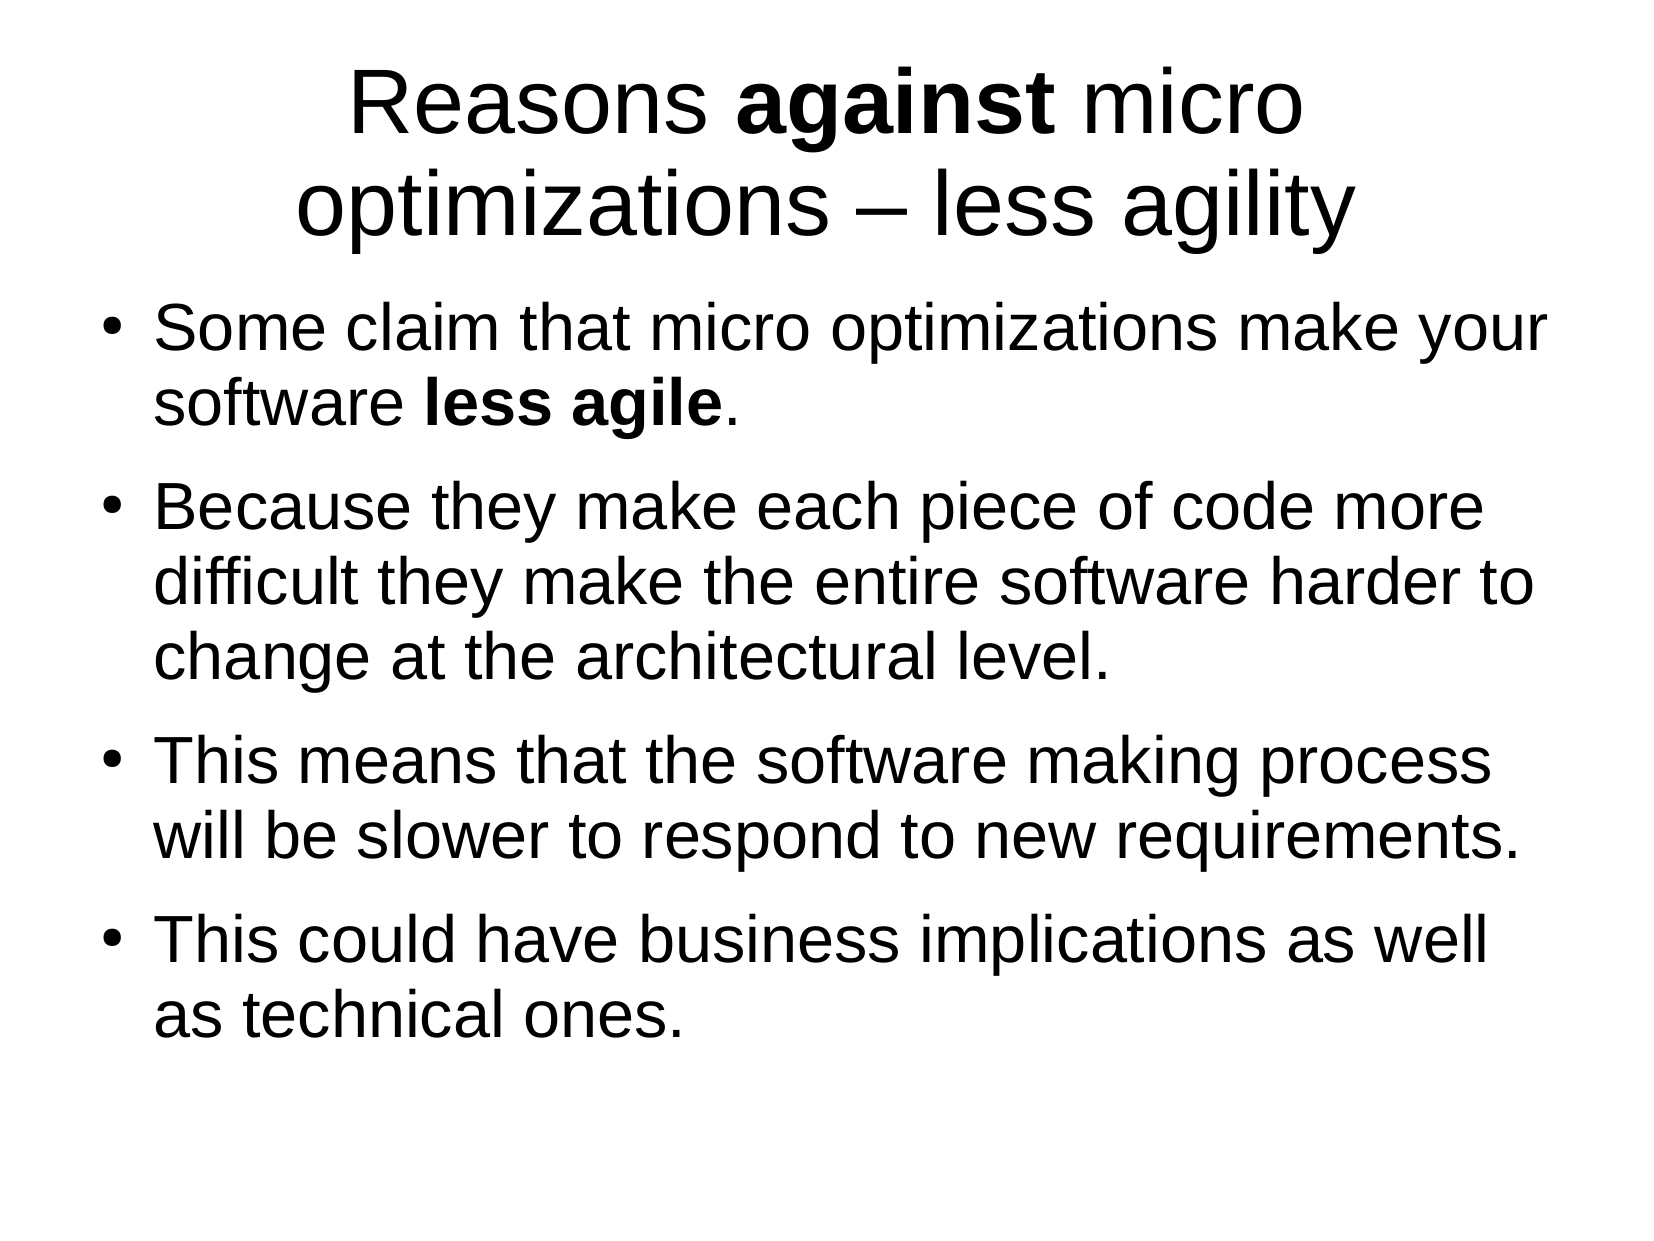

# Reasons against micro optimizations – less agility
Some claim that micro optimizations make your software less agile.
Because they make each piece of code more difficult they make the entire software harder to change at the architectural level.
This means that the software making process will be slower to respond to new requirements.
This could have business implications as well as technical ones.